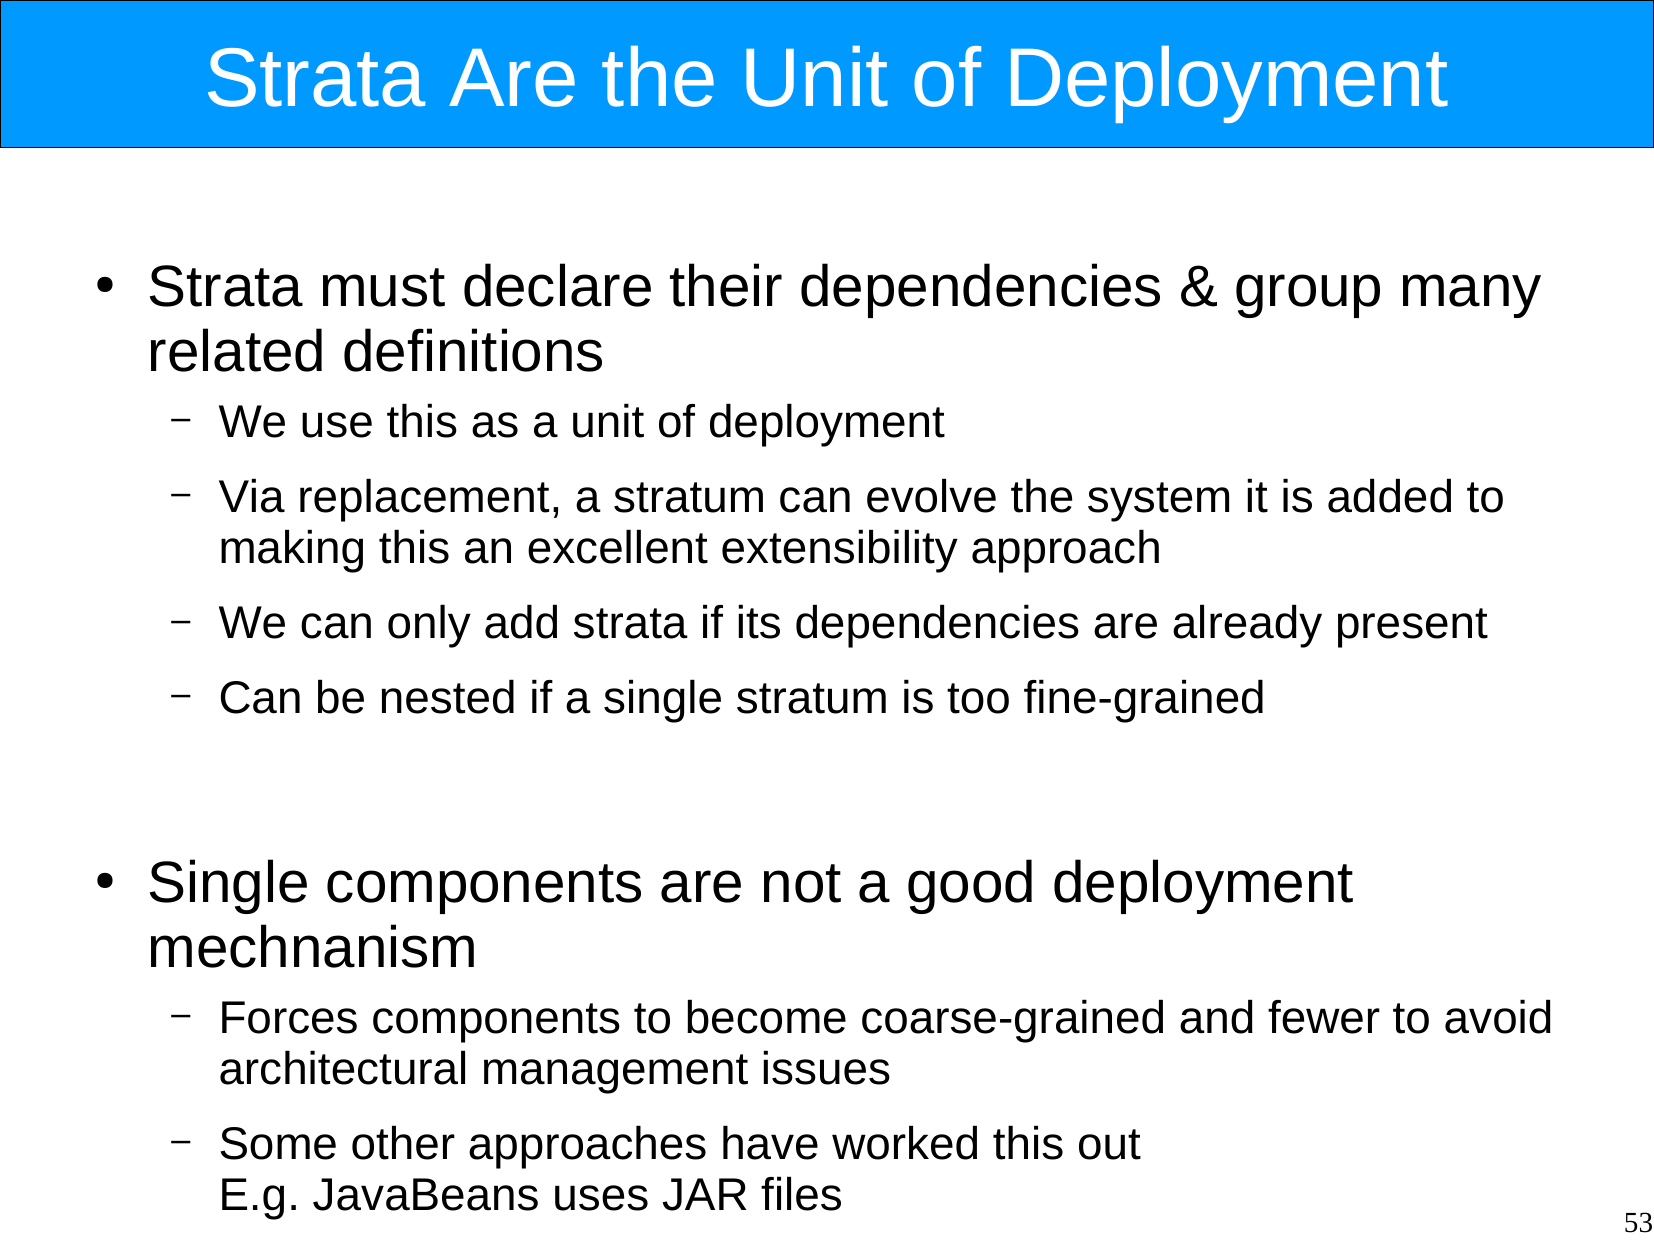

# Strata Are the Unit of Deployment
Strata must declare their dependencies & group many related definitions
We use this as a unit of deployment
Via replacement, a stratum can evolve the system it is added to making this an excellent extensibility approach
We can only add strata if its dependencies are already present
Can be nested if a single stratum is too fine-grained
Single components are not a good deployment mechnanism
Forces components to become coarse-grained and fewer to avoid architectural management issues
Some other approaches have worked this out
E.g. JavaBeans uses JAR files
53